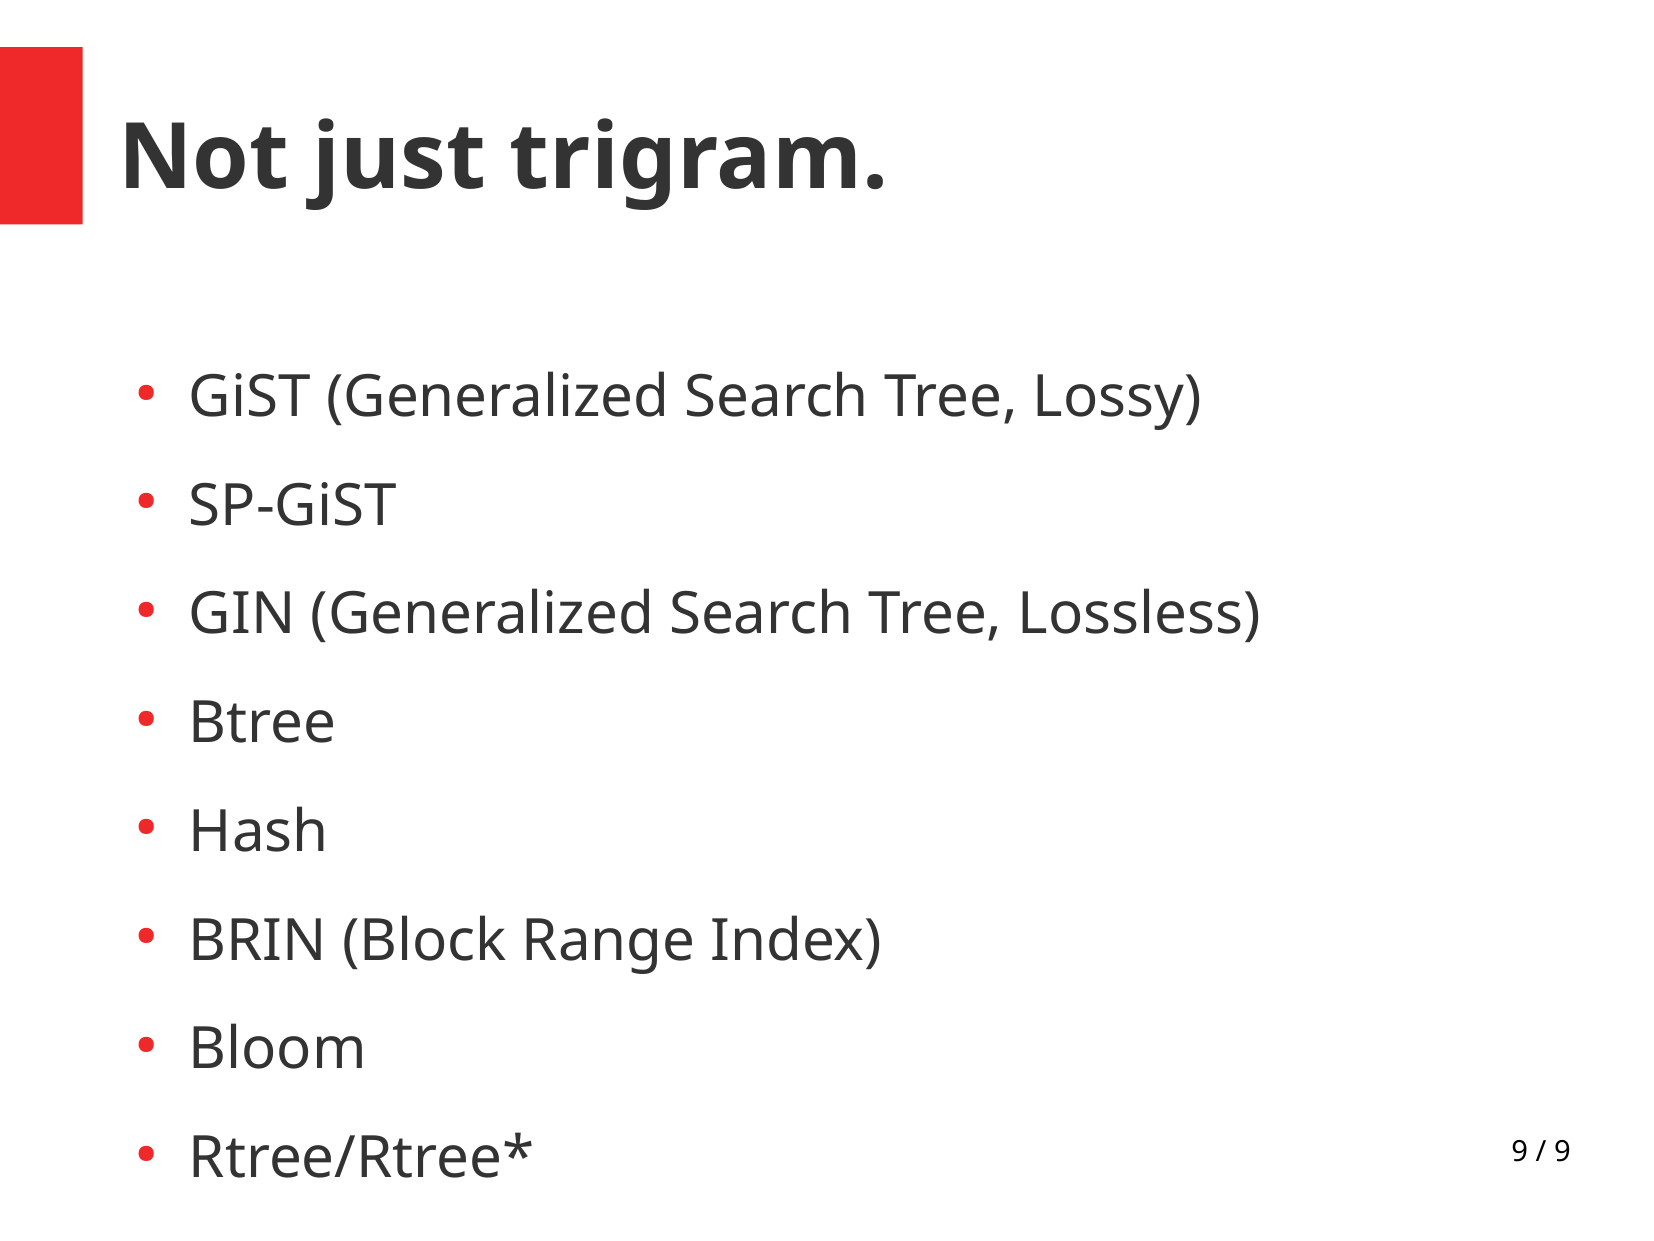

# Not just trigram.
GiST (Generalized Search Tree, Lossy)
SP-GiST
GIN (Generalized Search Tree, Lossless)
Btree
Hash
BRIN (Block Range Index)
Bloom
Rtree/Rtree*
9